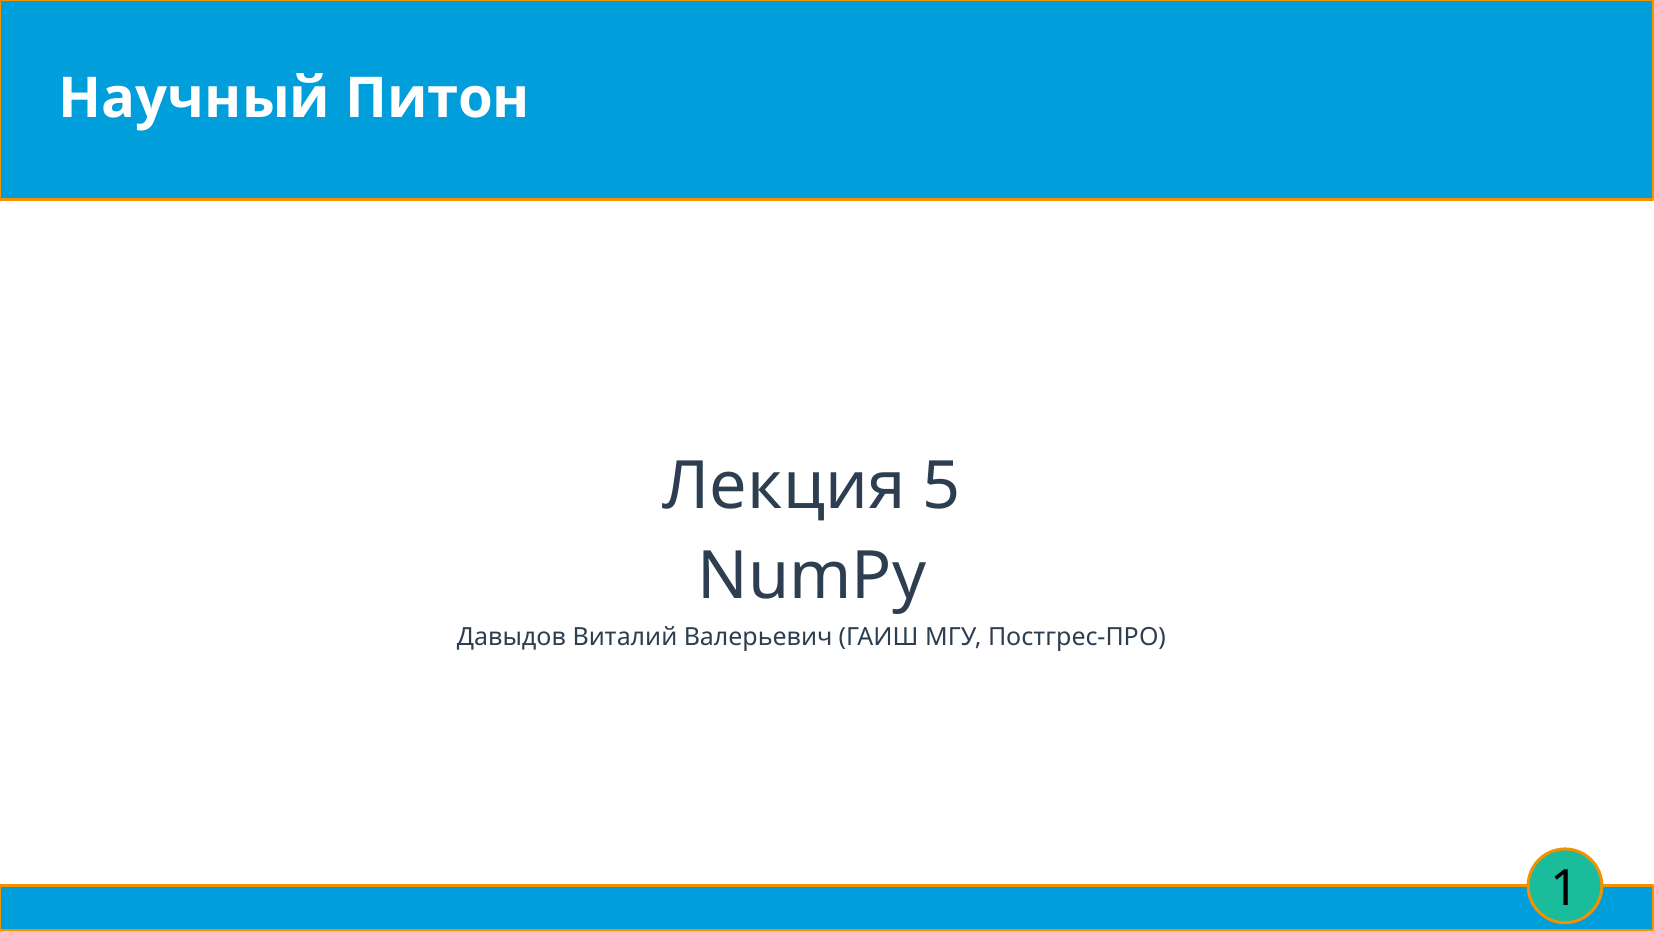

# Научный Питон
Лекция 5
NumPy
Давыдов Виталий Валерьевич (ГАИШ МГУ, Постгрес-ПРО)